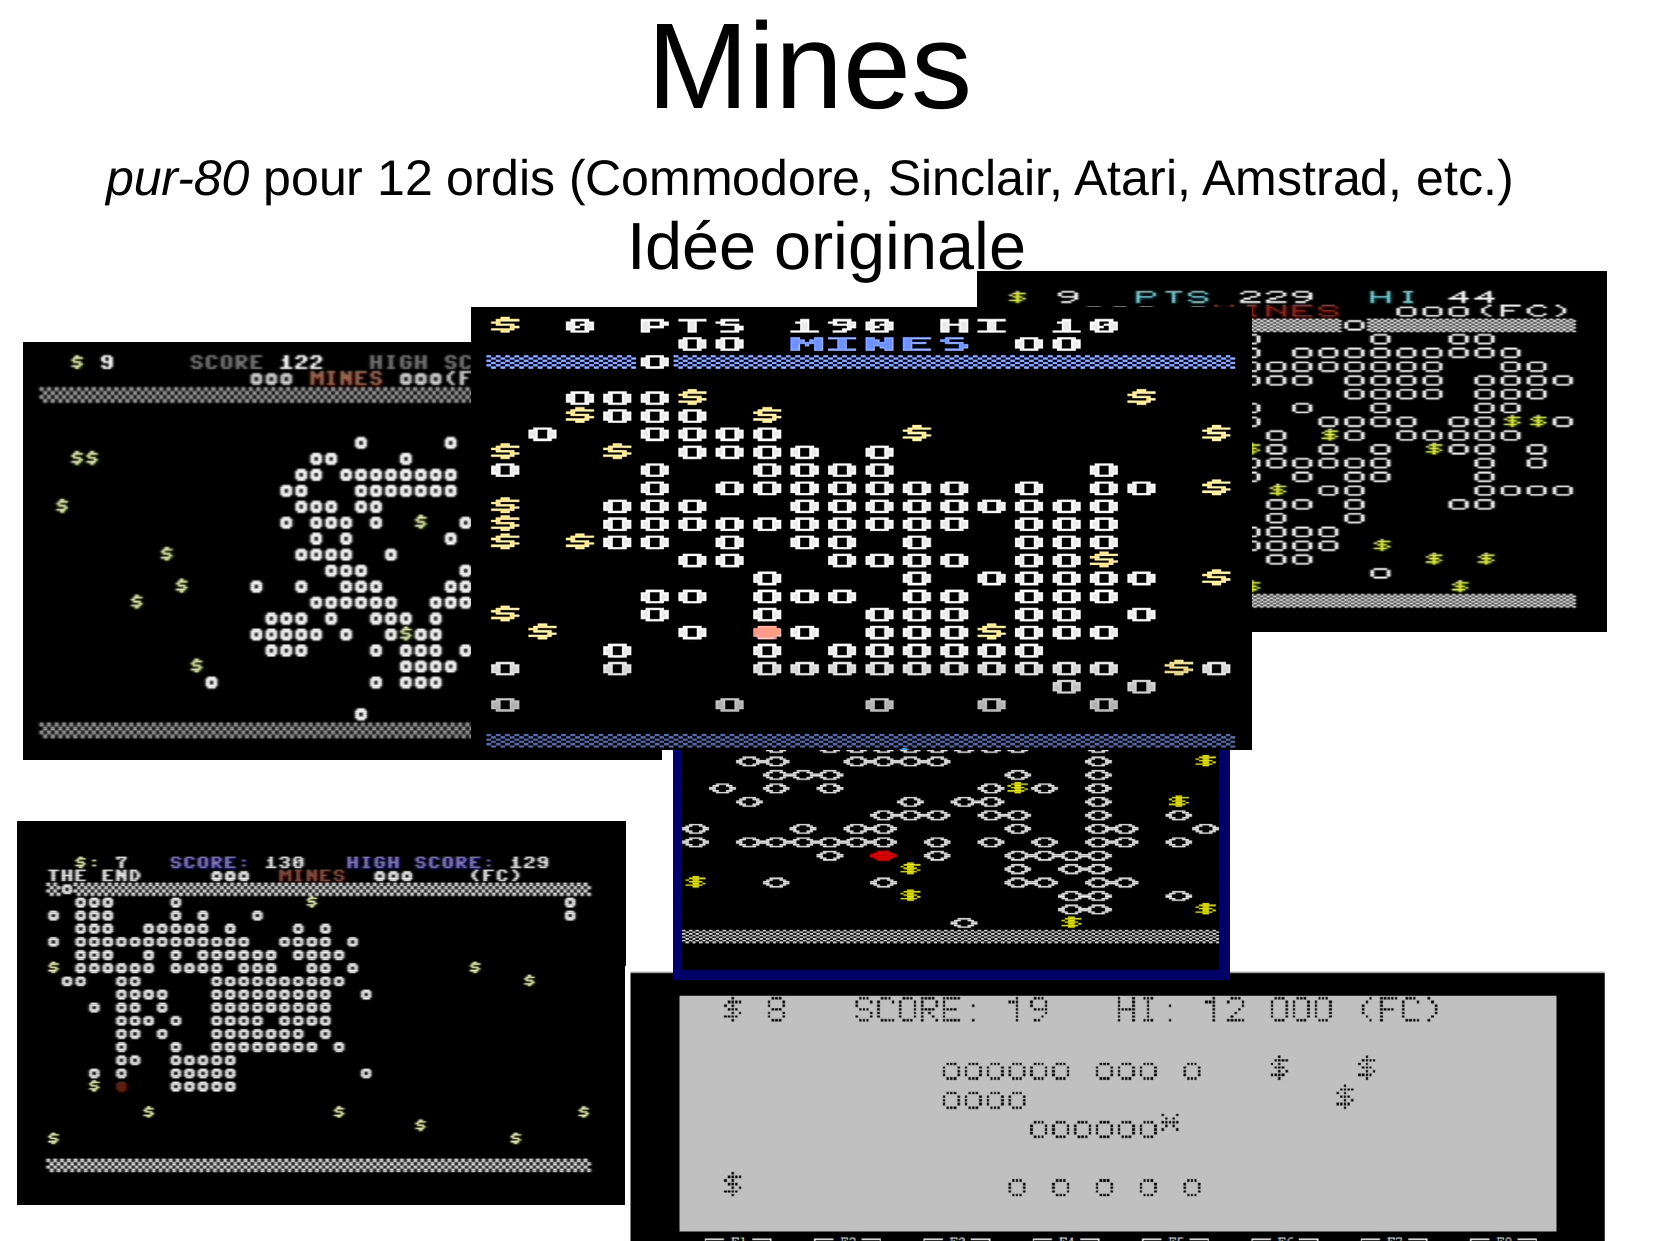

# Mines pur-80 pour 12 ordis (Commodore, Sinclair, Atari, Amstrad, etc.) Idée originale